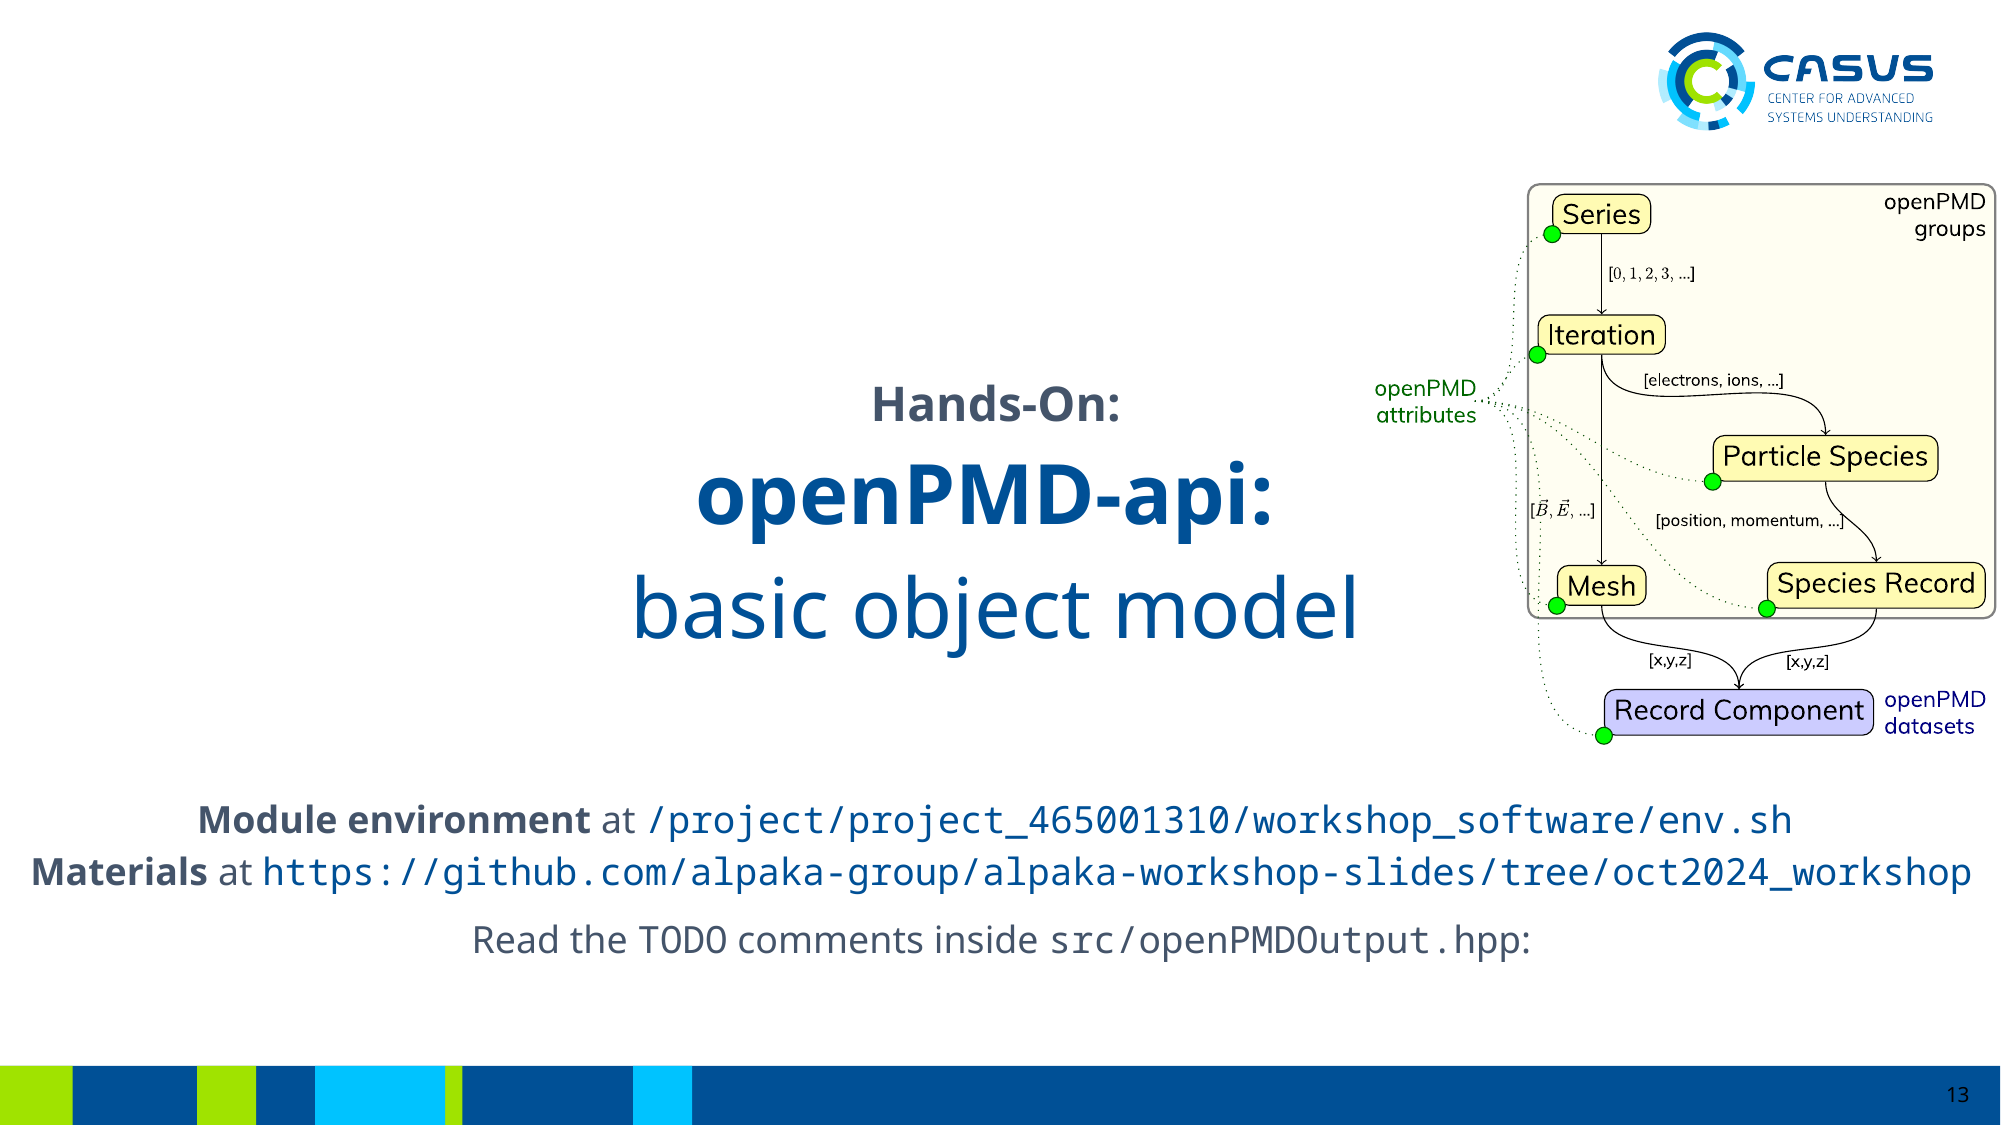

# Hands-On: openPMD-api: basic object model
 Module environment at /project/project_465001310/workshop_software/env.sh
Materials at https://github.com/alpaka-group/alpaka-workshop-slides/tree/oct2024_workshop
Read the TODO comments inside src/openPMDOutput.hpp:
13